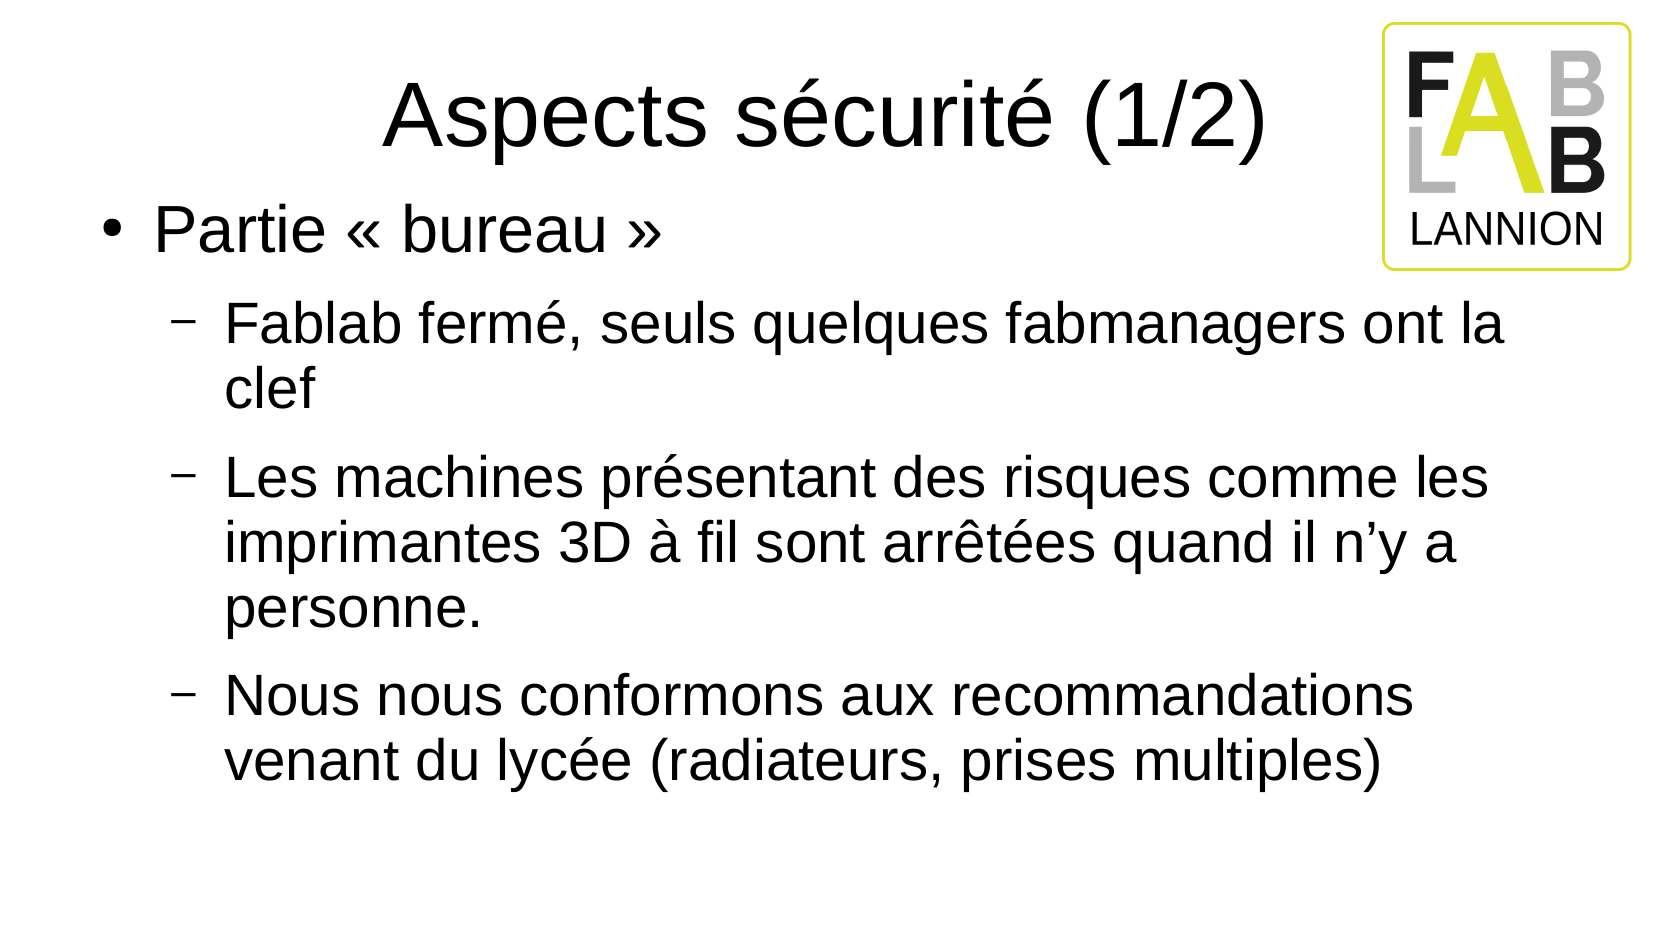

# Aspects sécurité (1/2)
Partie « bureau »
Fablab fermé, seuls quelques fabmanagers ont la clef
Les machines présentant des risques comme les imprimantes 3D à fil sont arrêtées quand il n’y a personne.
Nous nous conformons aux recommandations venant du lycée (radiateurs, prises multiples)